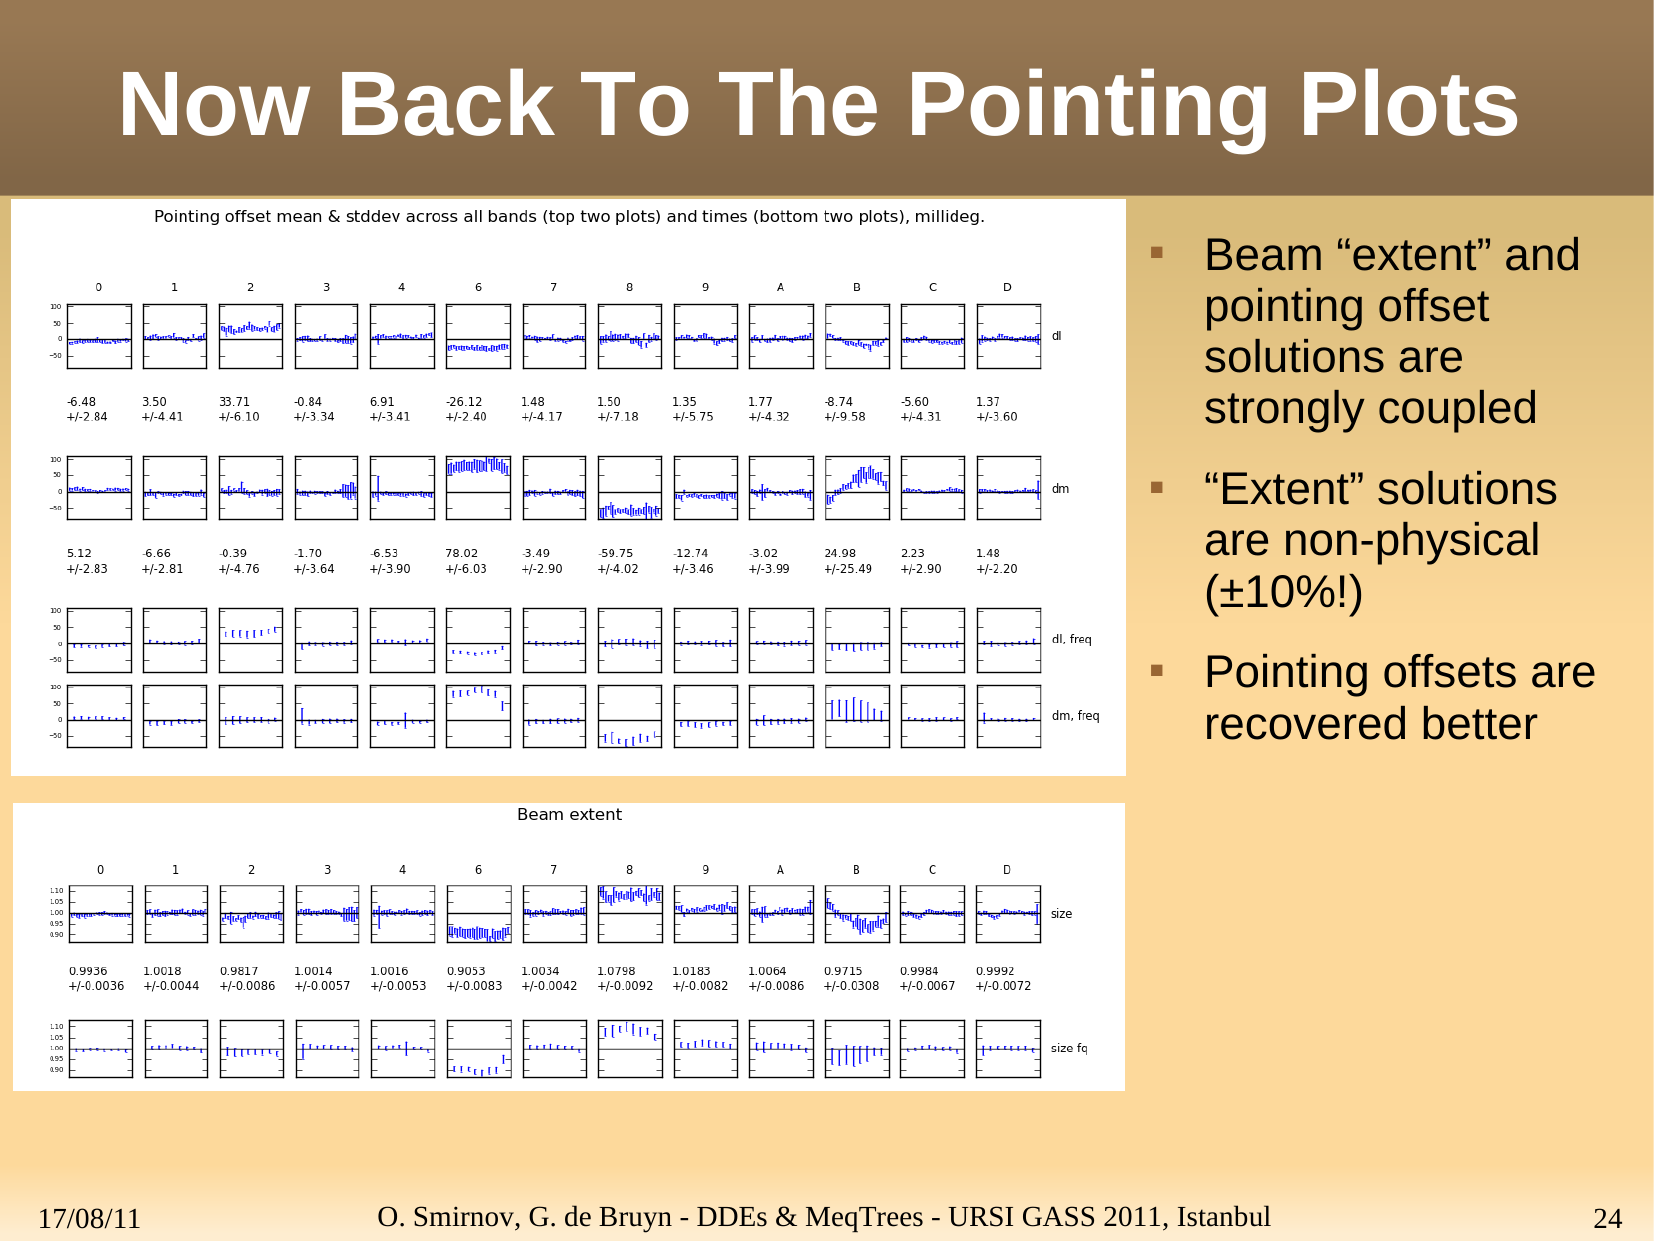

# Now Back To The Pointing Plots
Beam “extent” and pointing offset solutions are strongly coupled
“Extent” solutions are non-physical (±10%!)
Pointing offsets are recovered better
O. Smirnov, G. de Bruyn - DDEs & MeqTrees - URSI GASS 2011, Istanbul
17/08/11
24